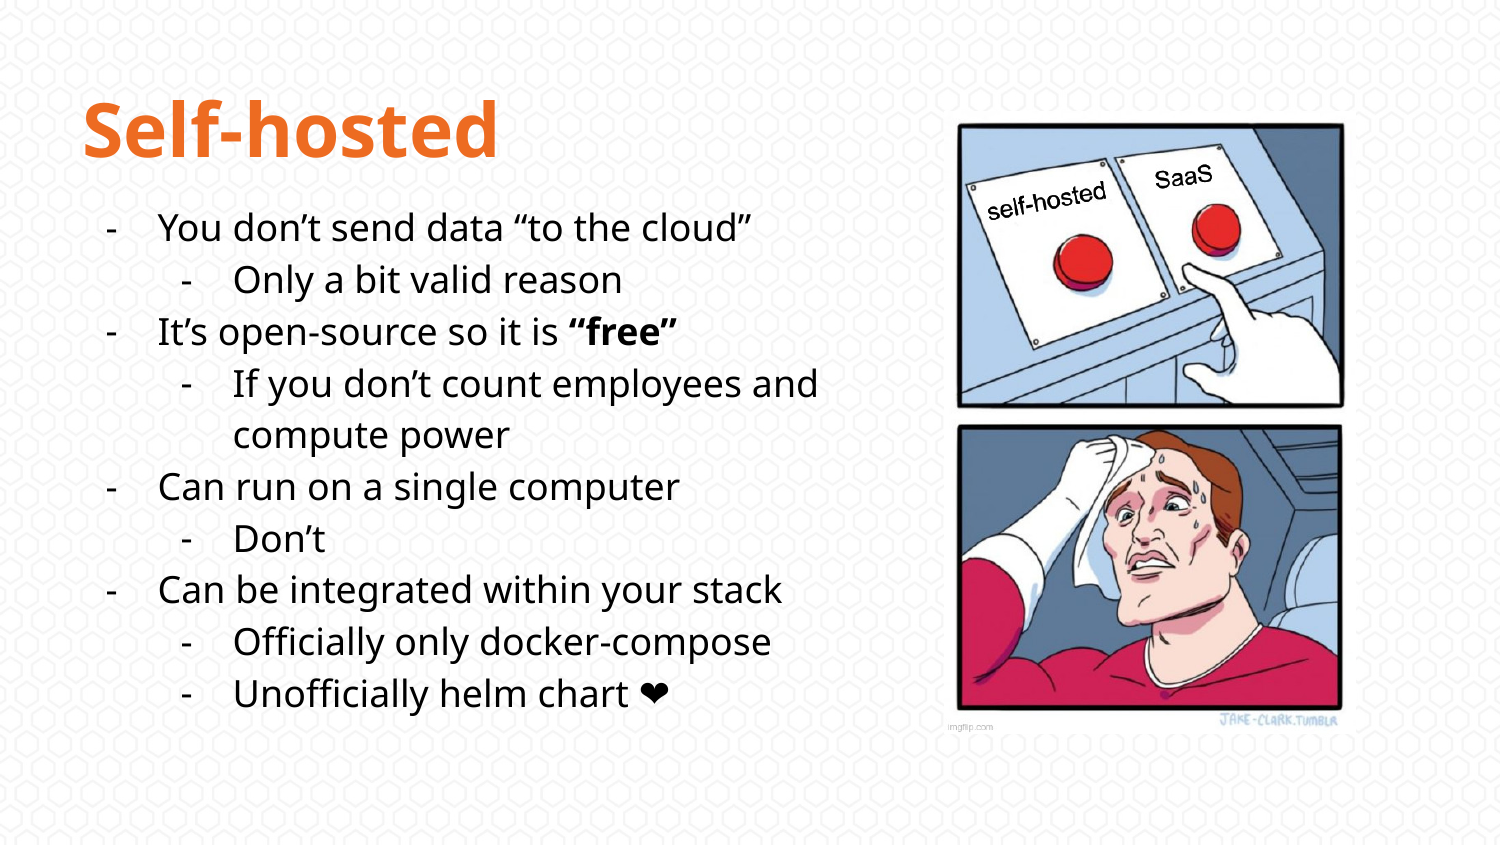

Self-hosted
# You don’t send data “to the cloud”
Only a bit valid reason
It’s open-source so it is “free”
If you don’t count employees and compute power
Can run on a single computer
Don’t
Can be integrated within your stack
Officially only docker-compose
Unofficially helm chart ❤️